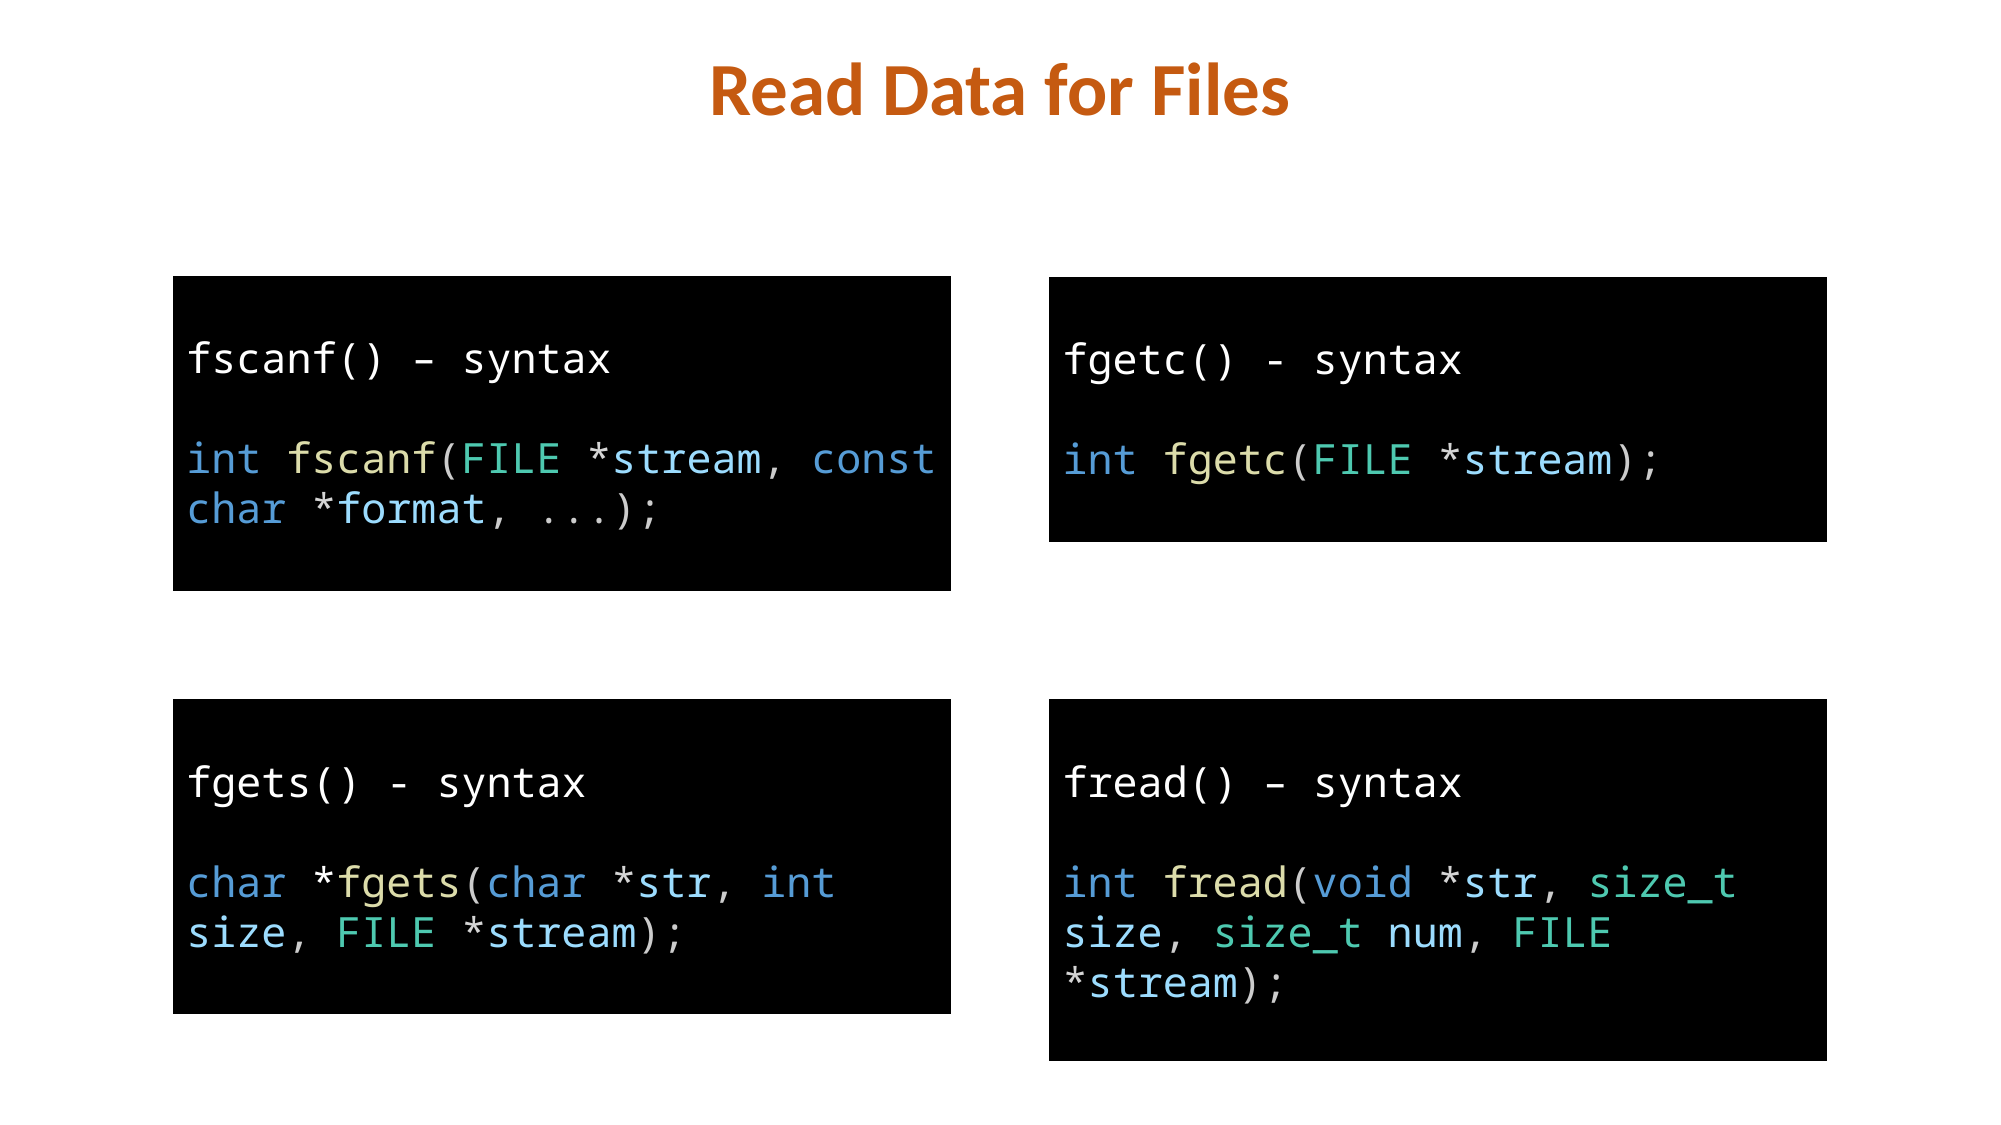

Read Data for Files
fscanf() – syntax
int fscanf(FILE *stream, const char *format, ...);
fgetc() - syntax
int fgetc(FILE *stream);
fgets() - syntax
char *fgets(char *str, int size, FILE *stream);
fread() – syntax
int fread(void *str, size_t size, size_t num, FILE *stream);